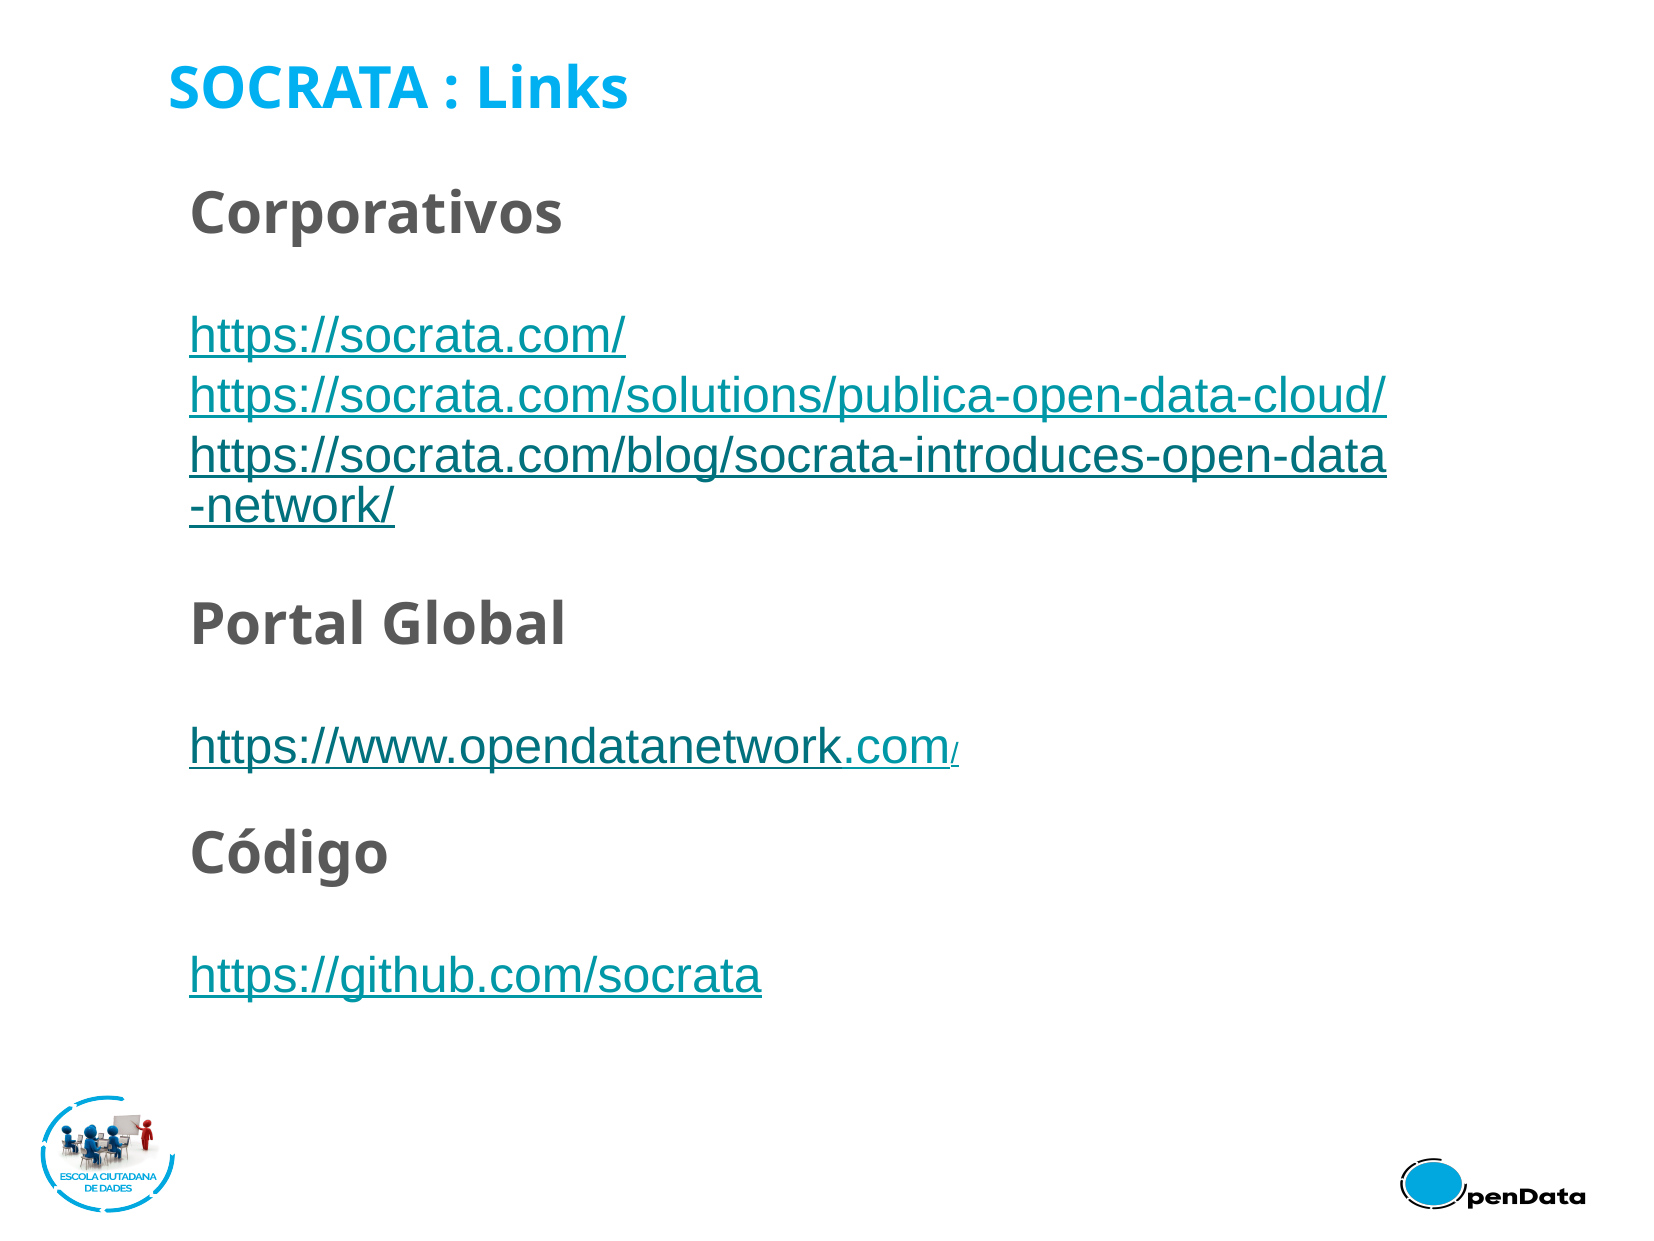

SOCRATA : Links
Corporativos
https://socrata.com/
https://socrata.com/solutions/publica-open-data-cloud/
https://socrata.com/blog/socrata-introduces-open-data-network/
Portal Global
https://www.opendatanetwork.com/
Código
https://github.com/socrata